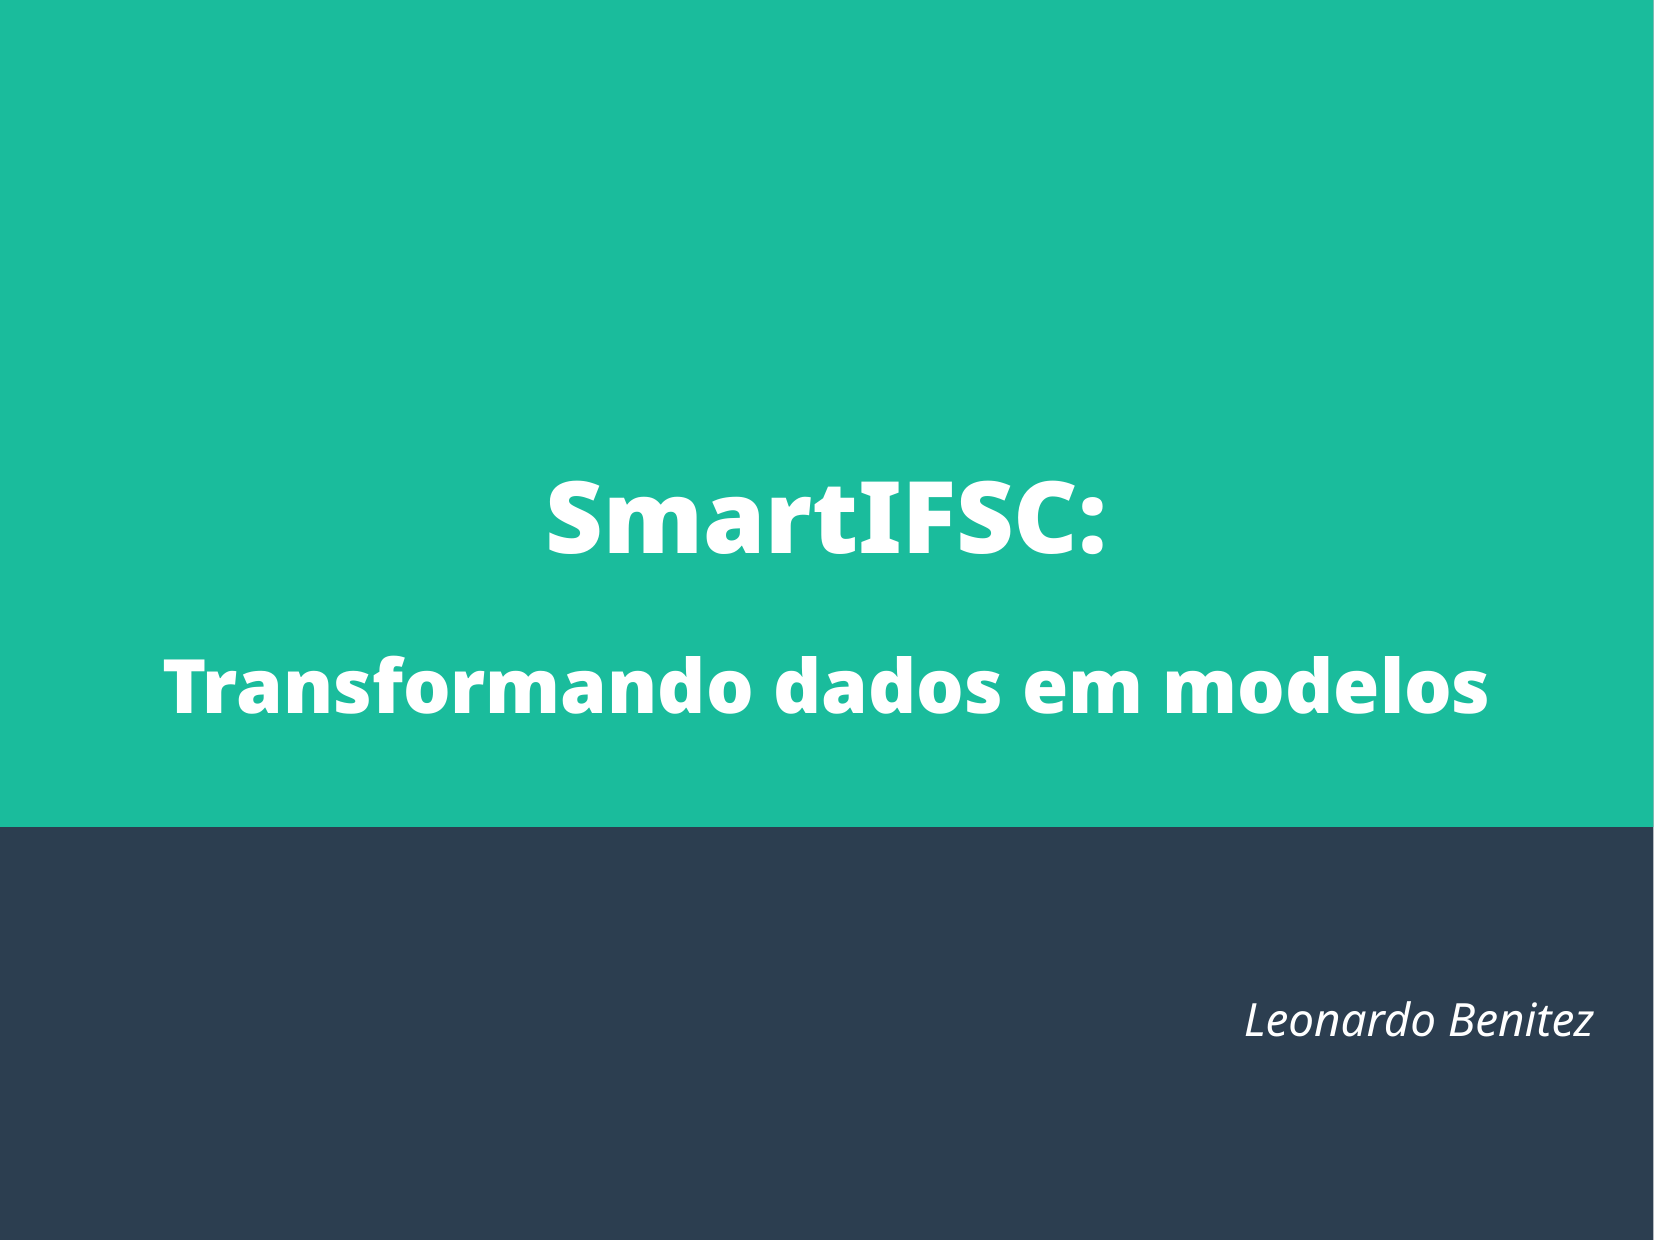

# SmartIFSC: Transformando dados em modelos
Leonardo Benitez